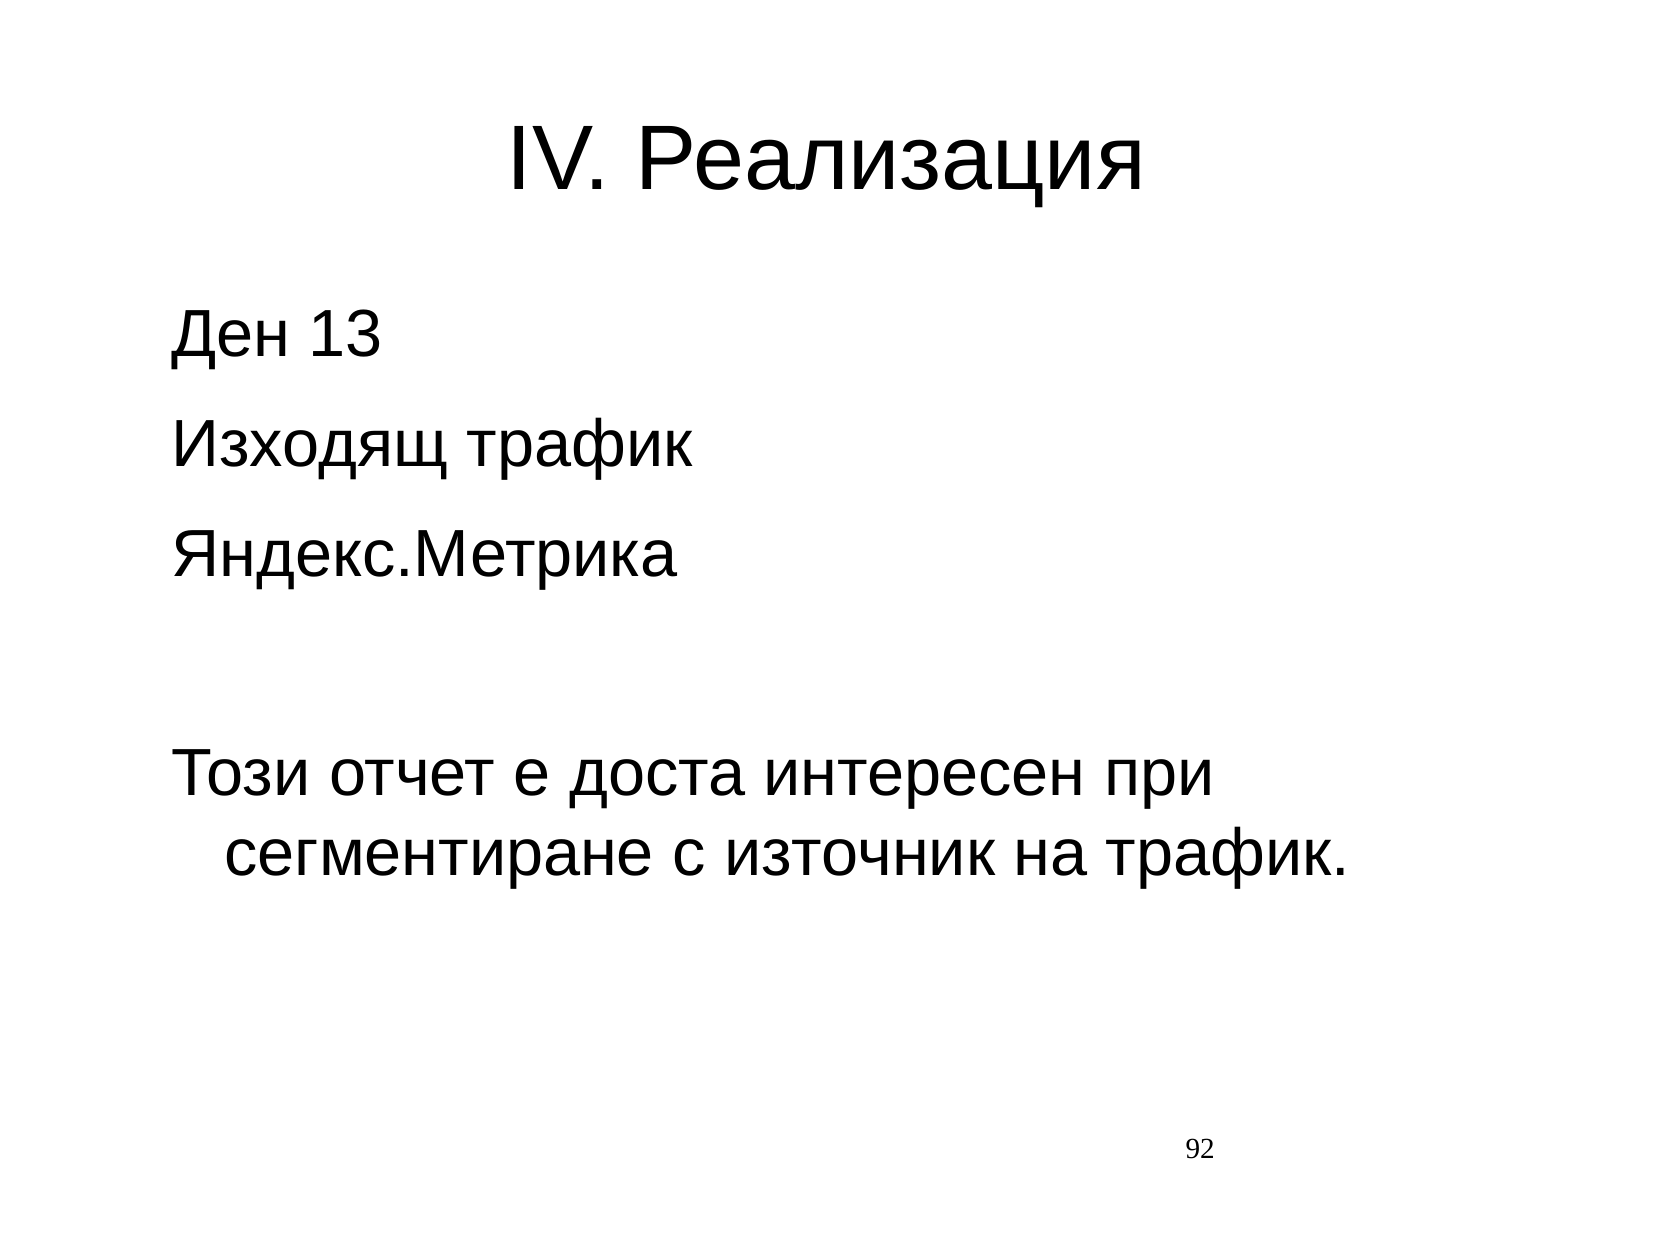

# IV. Реализация
Ден 13
Изходящ трафик
Яндекс.Метрика
Този отчет е доста интересен при сегментиране с източник на трафик.